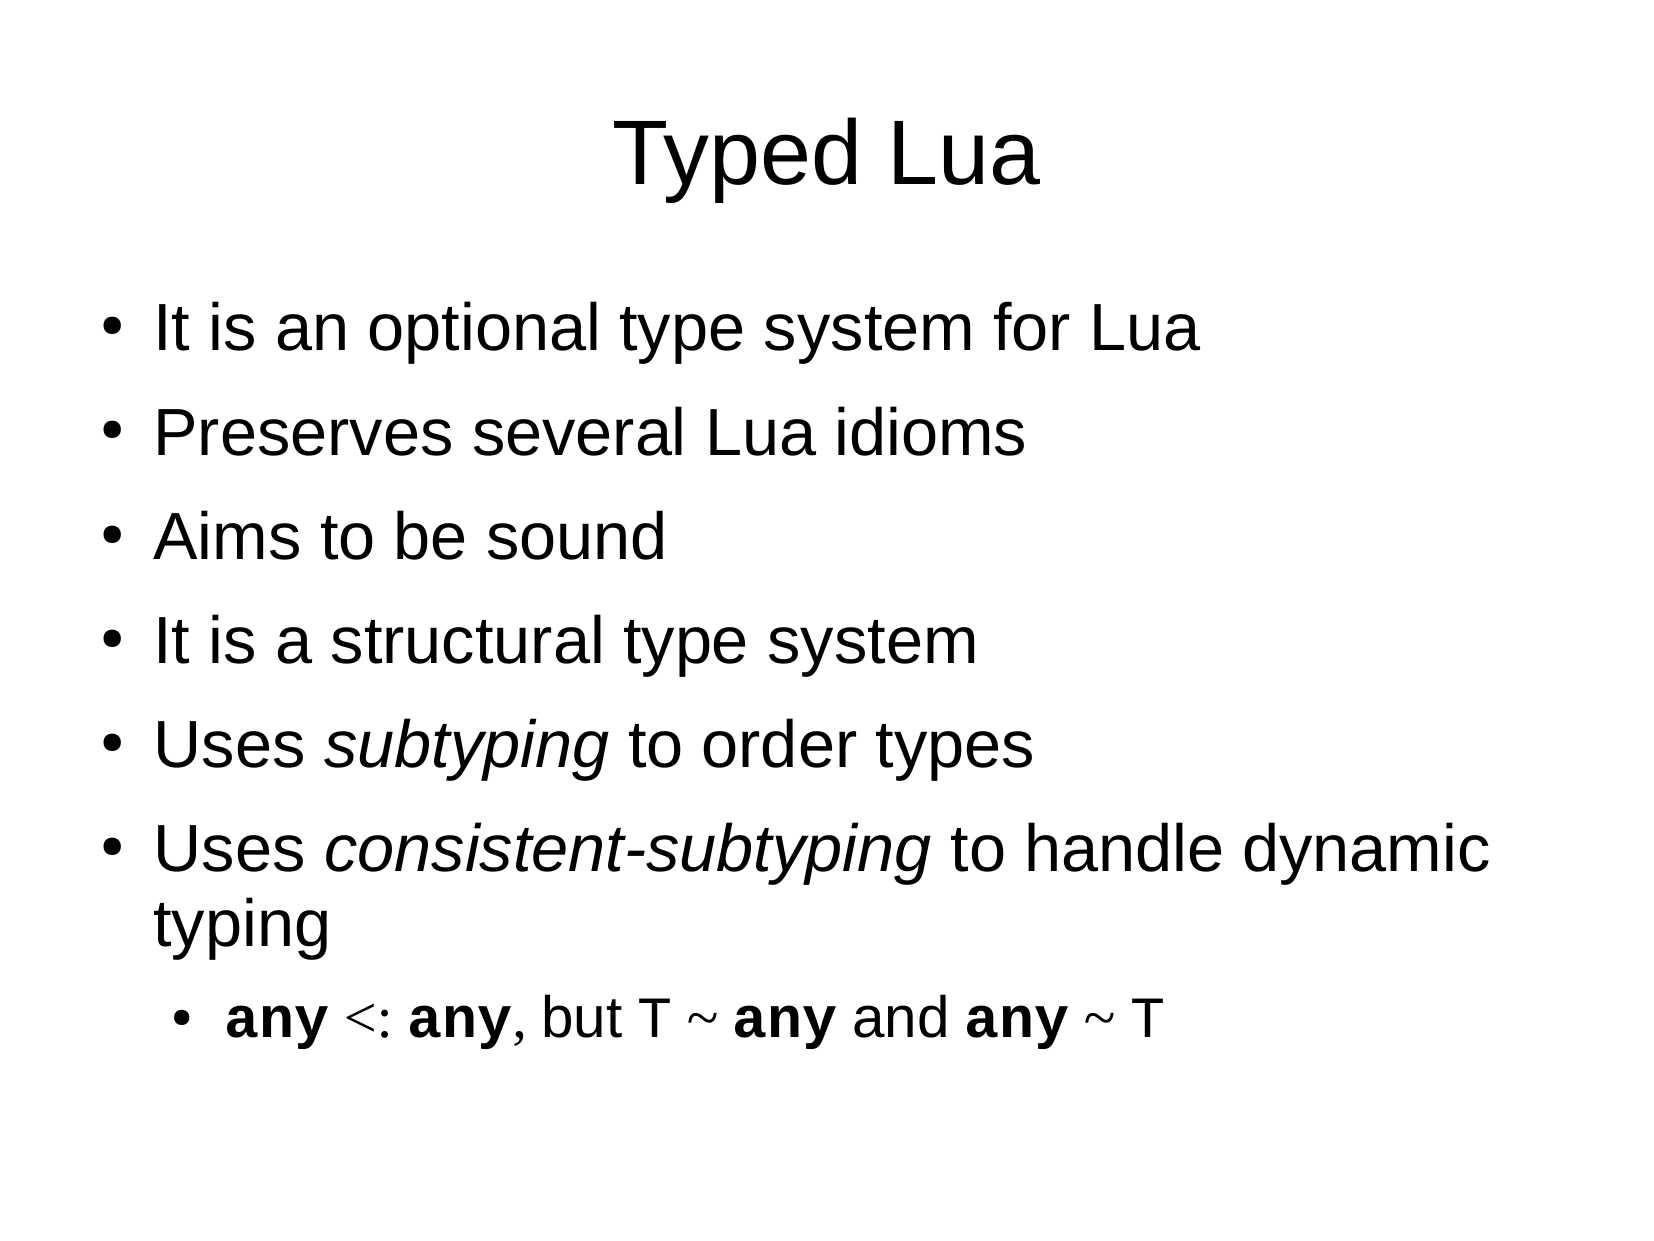

# Typed Lua
It is an optional type system for Lua
Preserves several Lua idioms
Aims to be sound
It is a structural type system
Uses subtyping to order types
Uses consistent-subtyping to handle dynamic typing
any <: any, but T ~ any and any ~ T